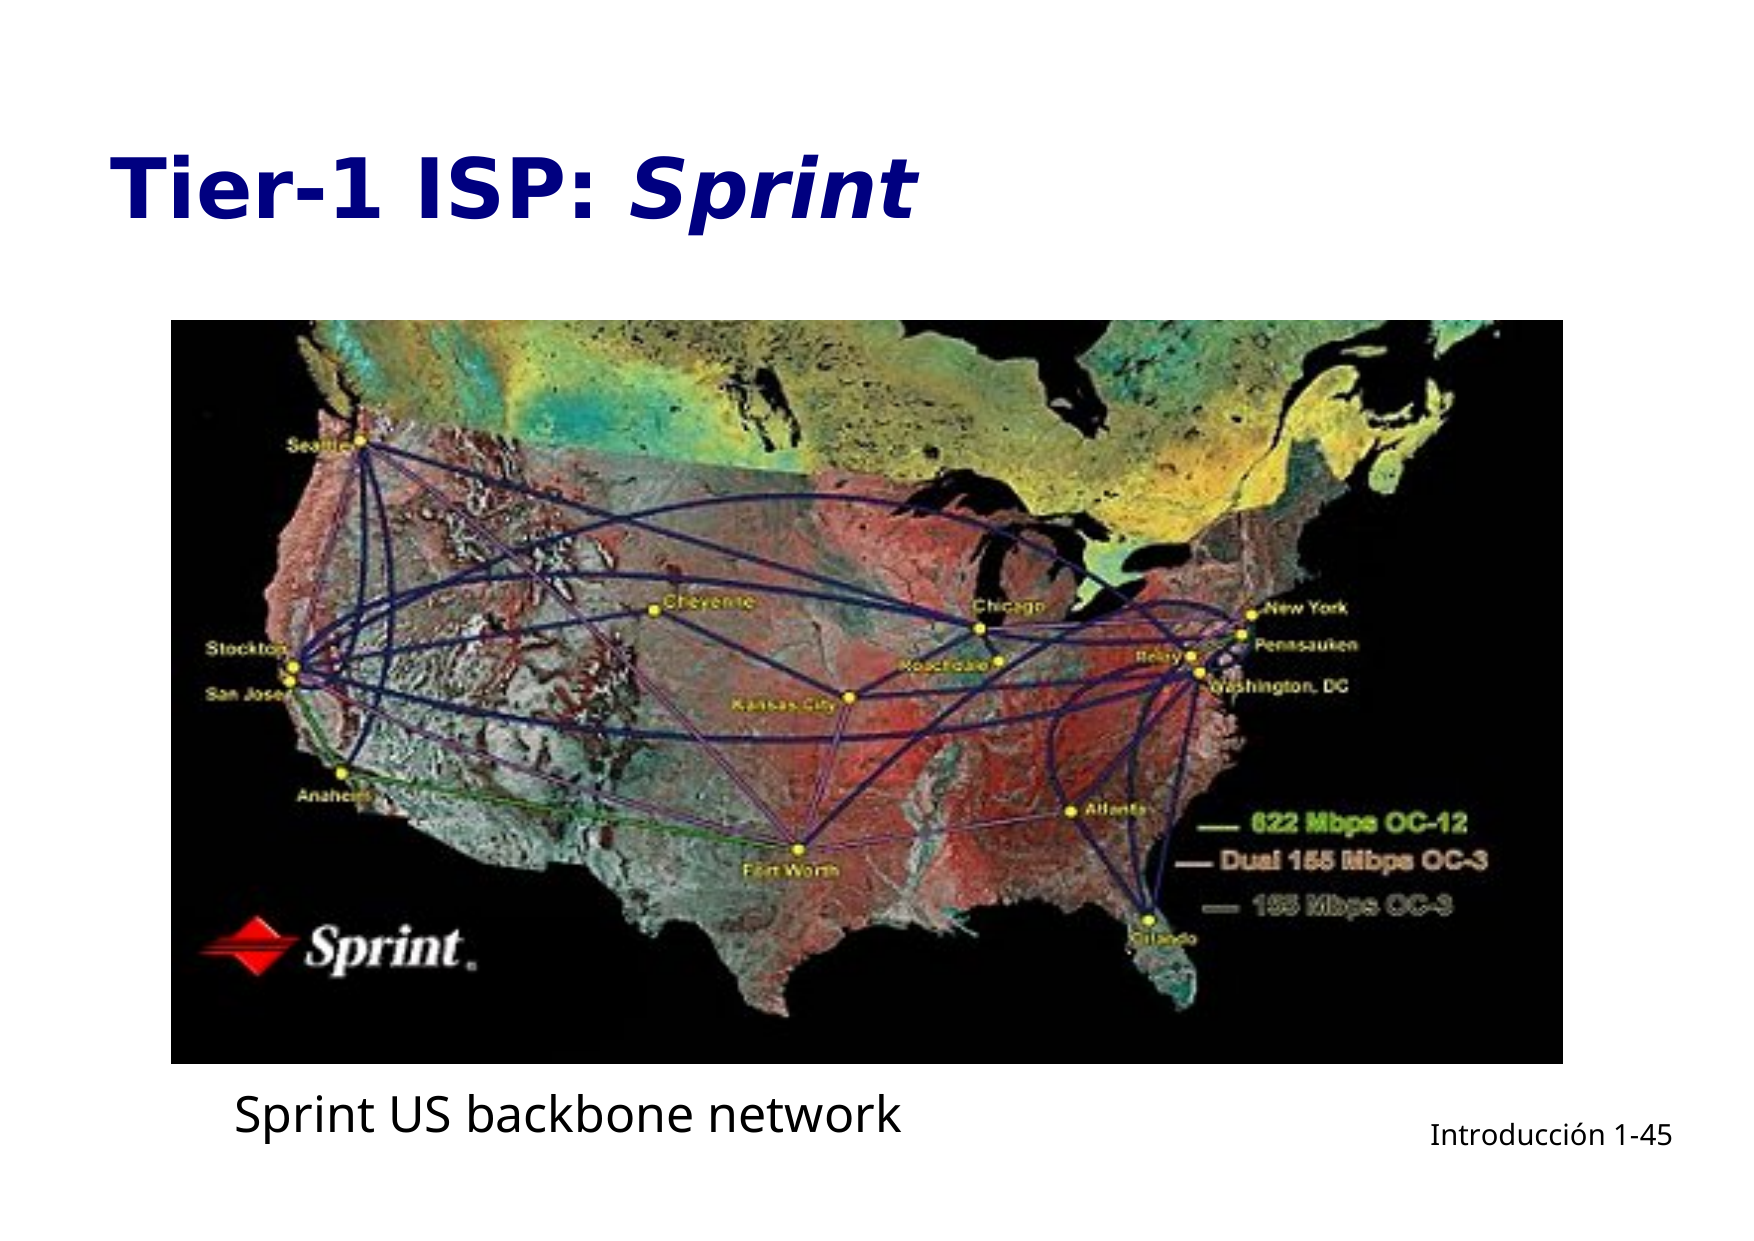

# Tier-1 ISP: Sprint
Sprint US backbone network